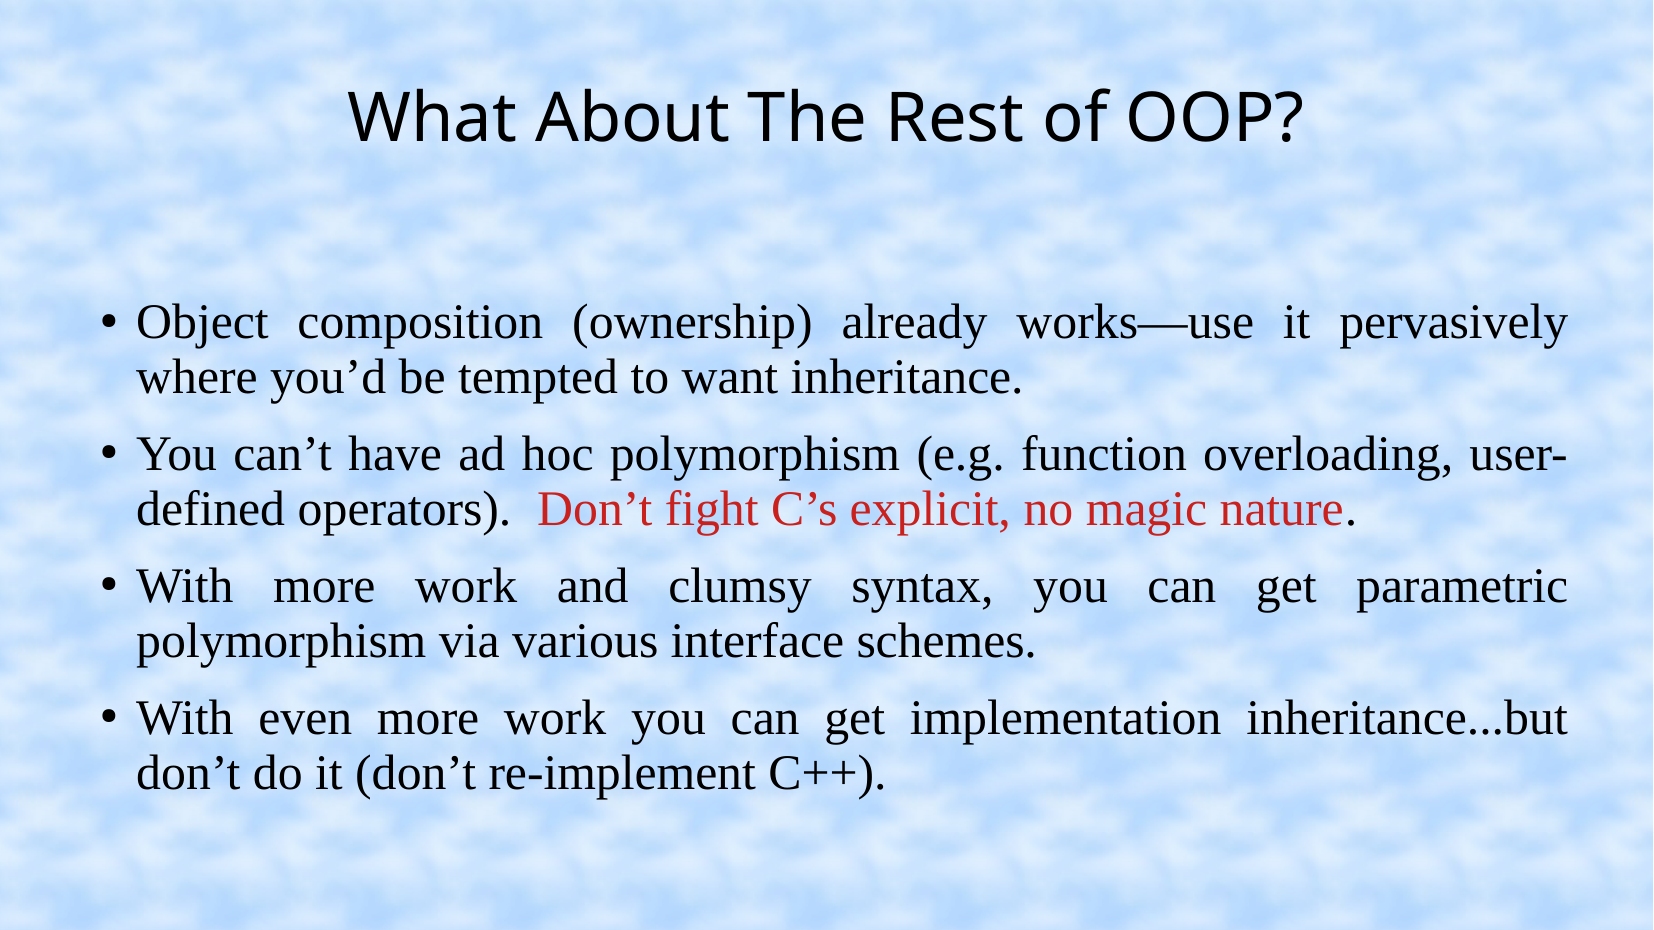

# What About The Rest of OOP?
Object composition (ownership) already works—use it pervasively where you’d be tempted to want inheritance.
You can’t have ad hoc polymorphism (e.g. function overloading, user-defined operators). Don’t fight C’s explicit, no magic nature.
With more work and clumsy syntax, you can get parametric polymorphism via various interface schemes.
With even more work you can get implementation inheritance...but don’t do it (don’t re-implement C++).